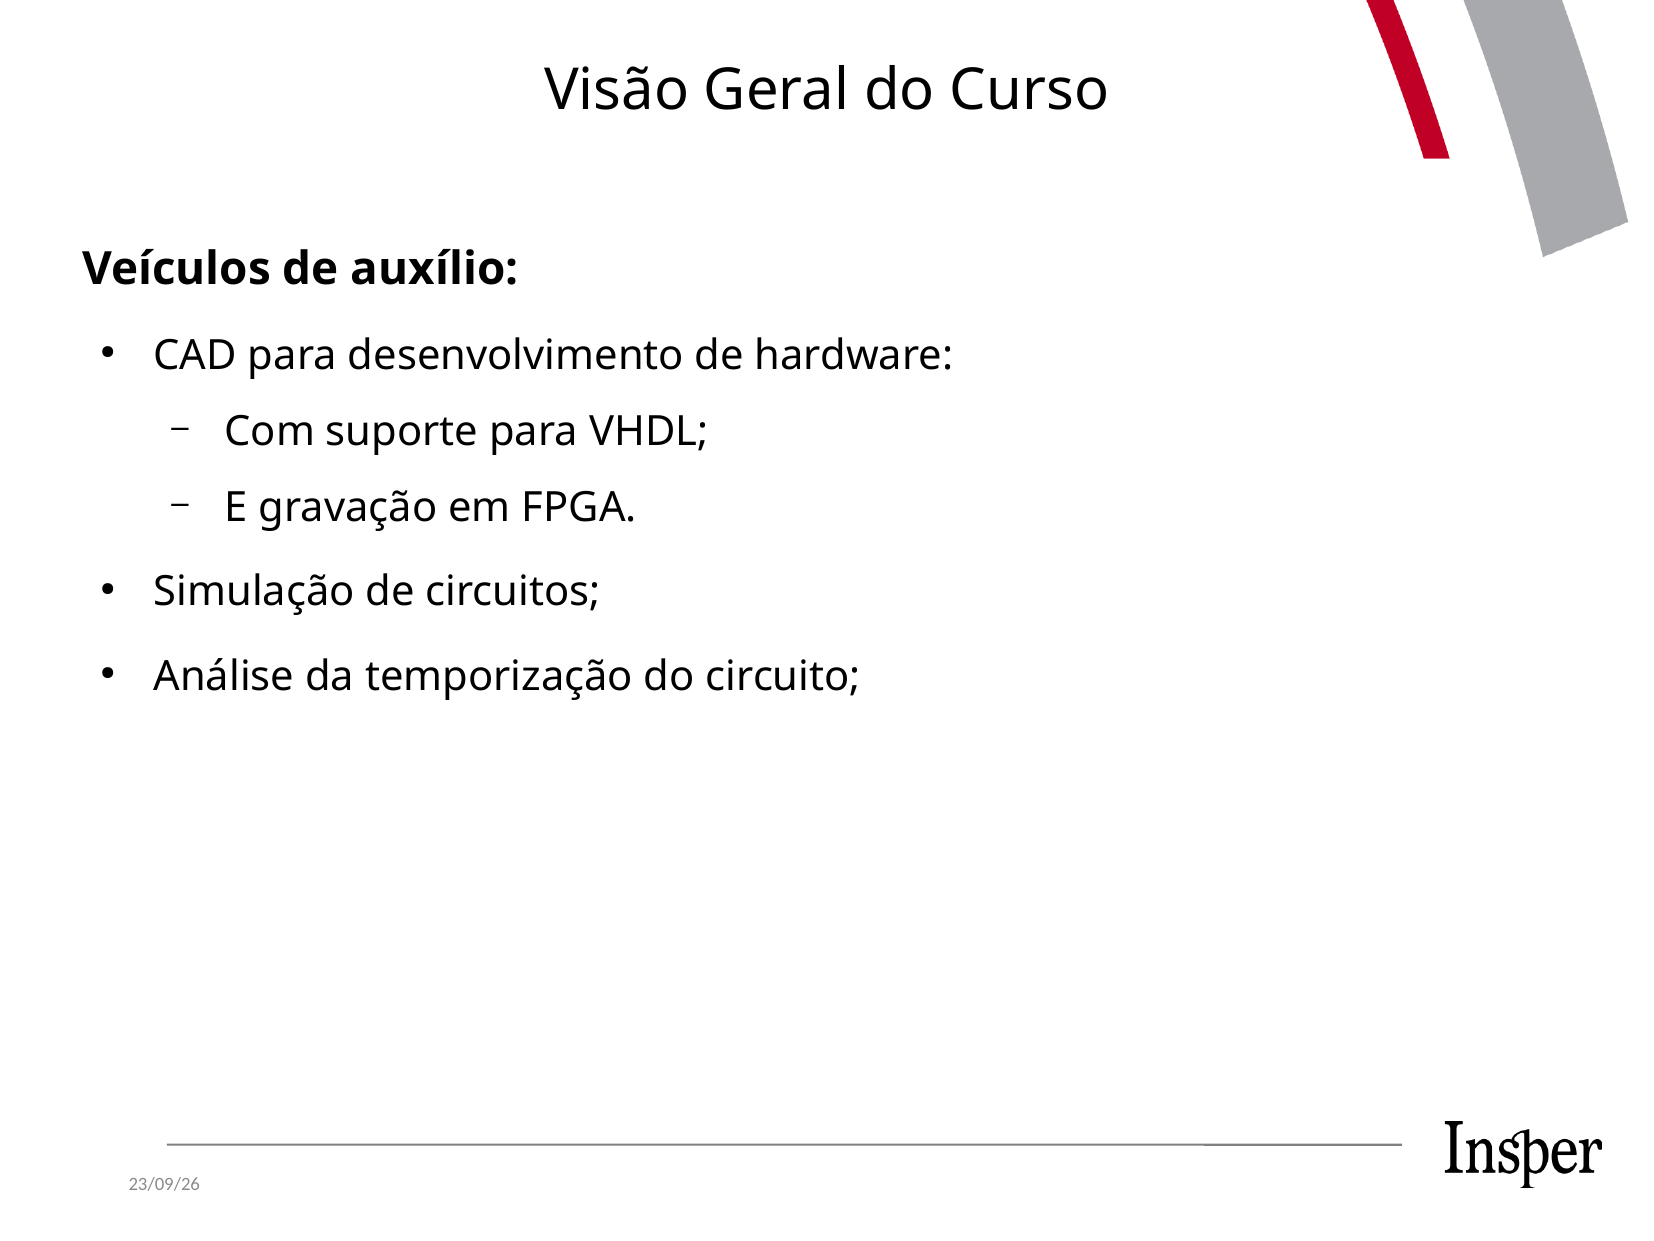

# Visão Geral do Curso
Veículos de auxílio:
CAD para desenvolvimento de hardware:
Com suporte para VHDL;
E gravação em FPGA.
Simulação de circuitos;
Análise da temporização do circuito;